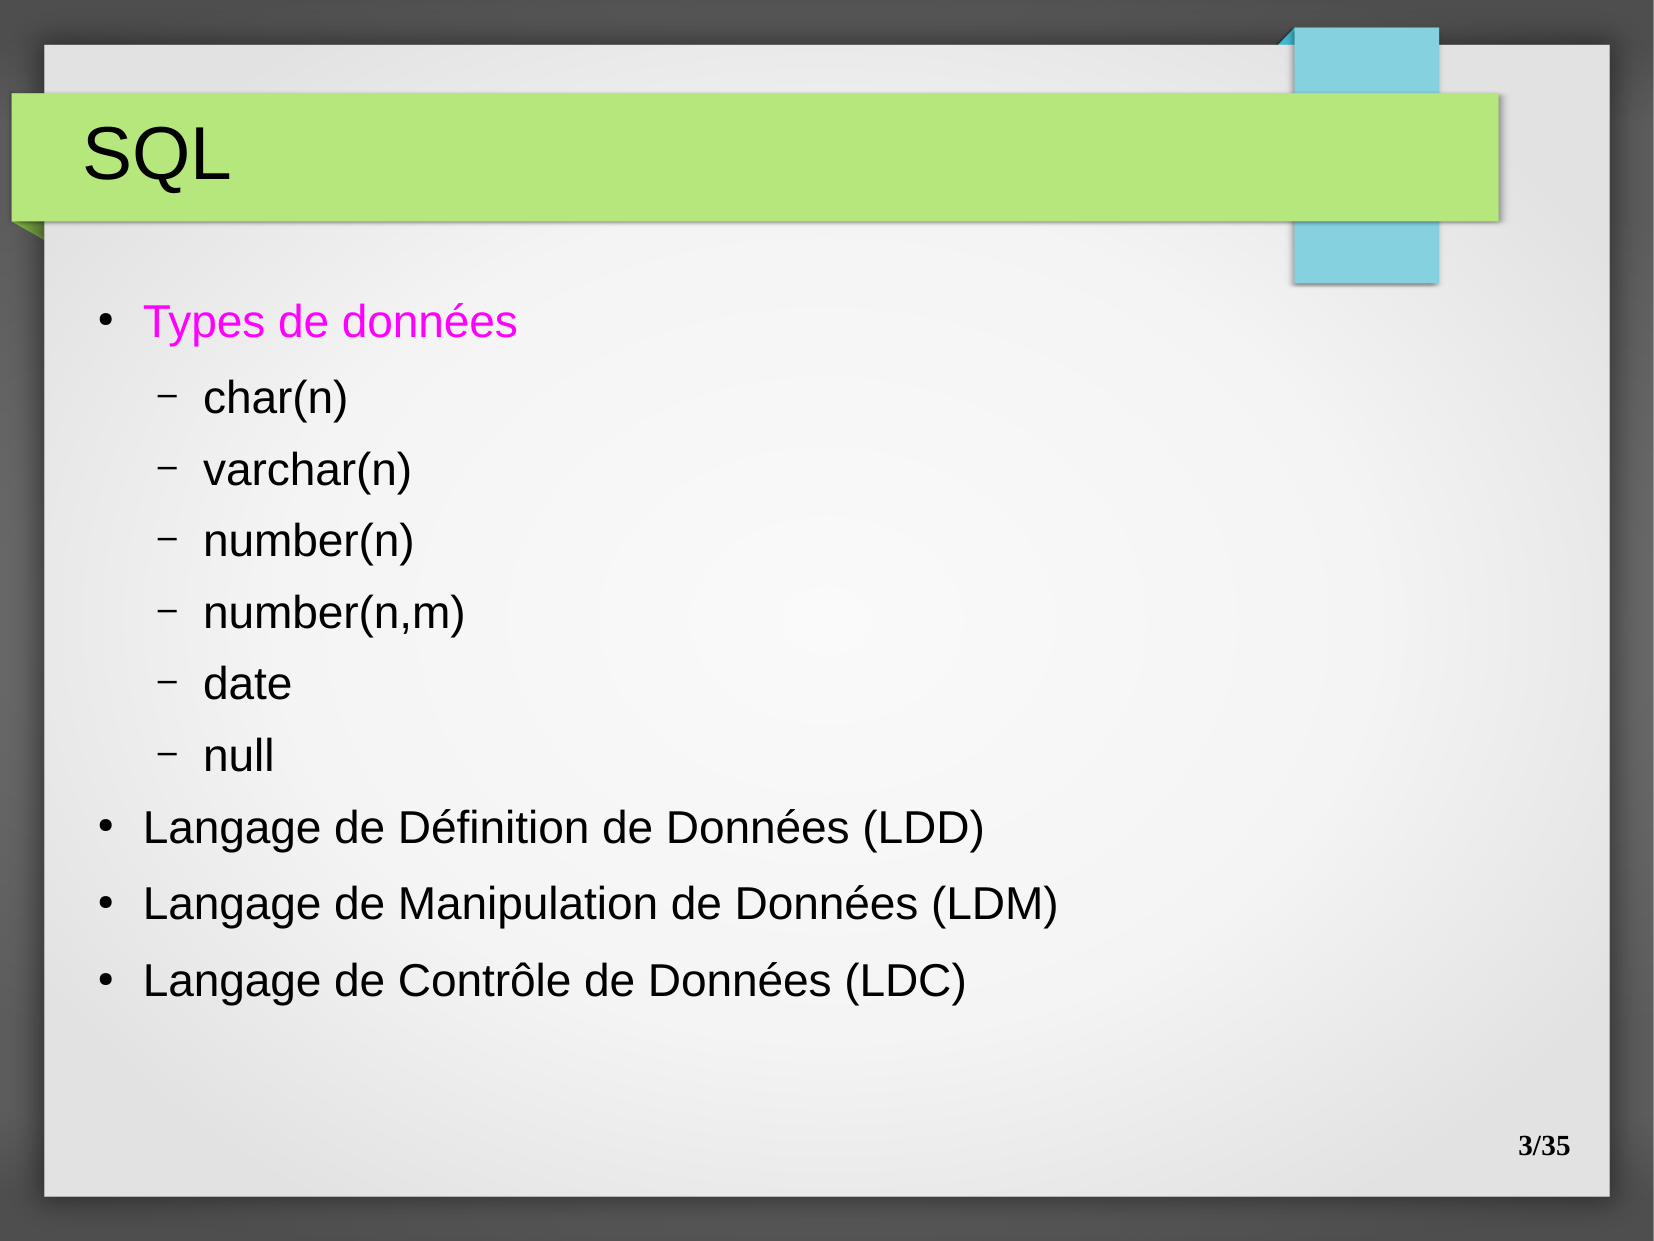

# SQL
Types de données
char(n)
varchar(n)
number(n)
number(n,m)
date
null
Langage de Définition de Données (LDD)
Langage de Manipulation de Données (LDM)
Langage de Contrôle de Données (LDC)
3